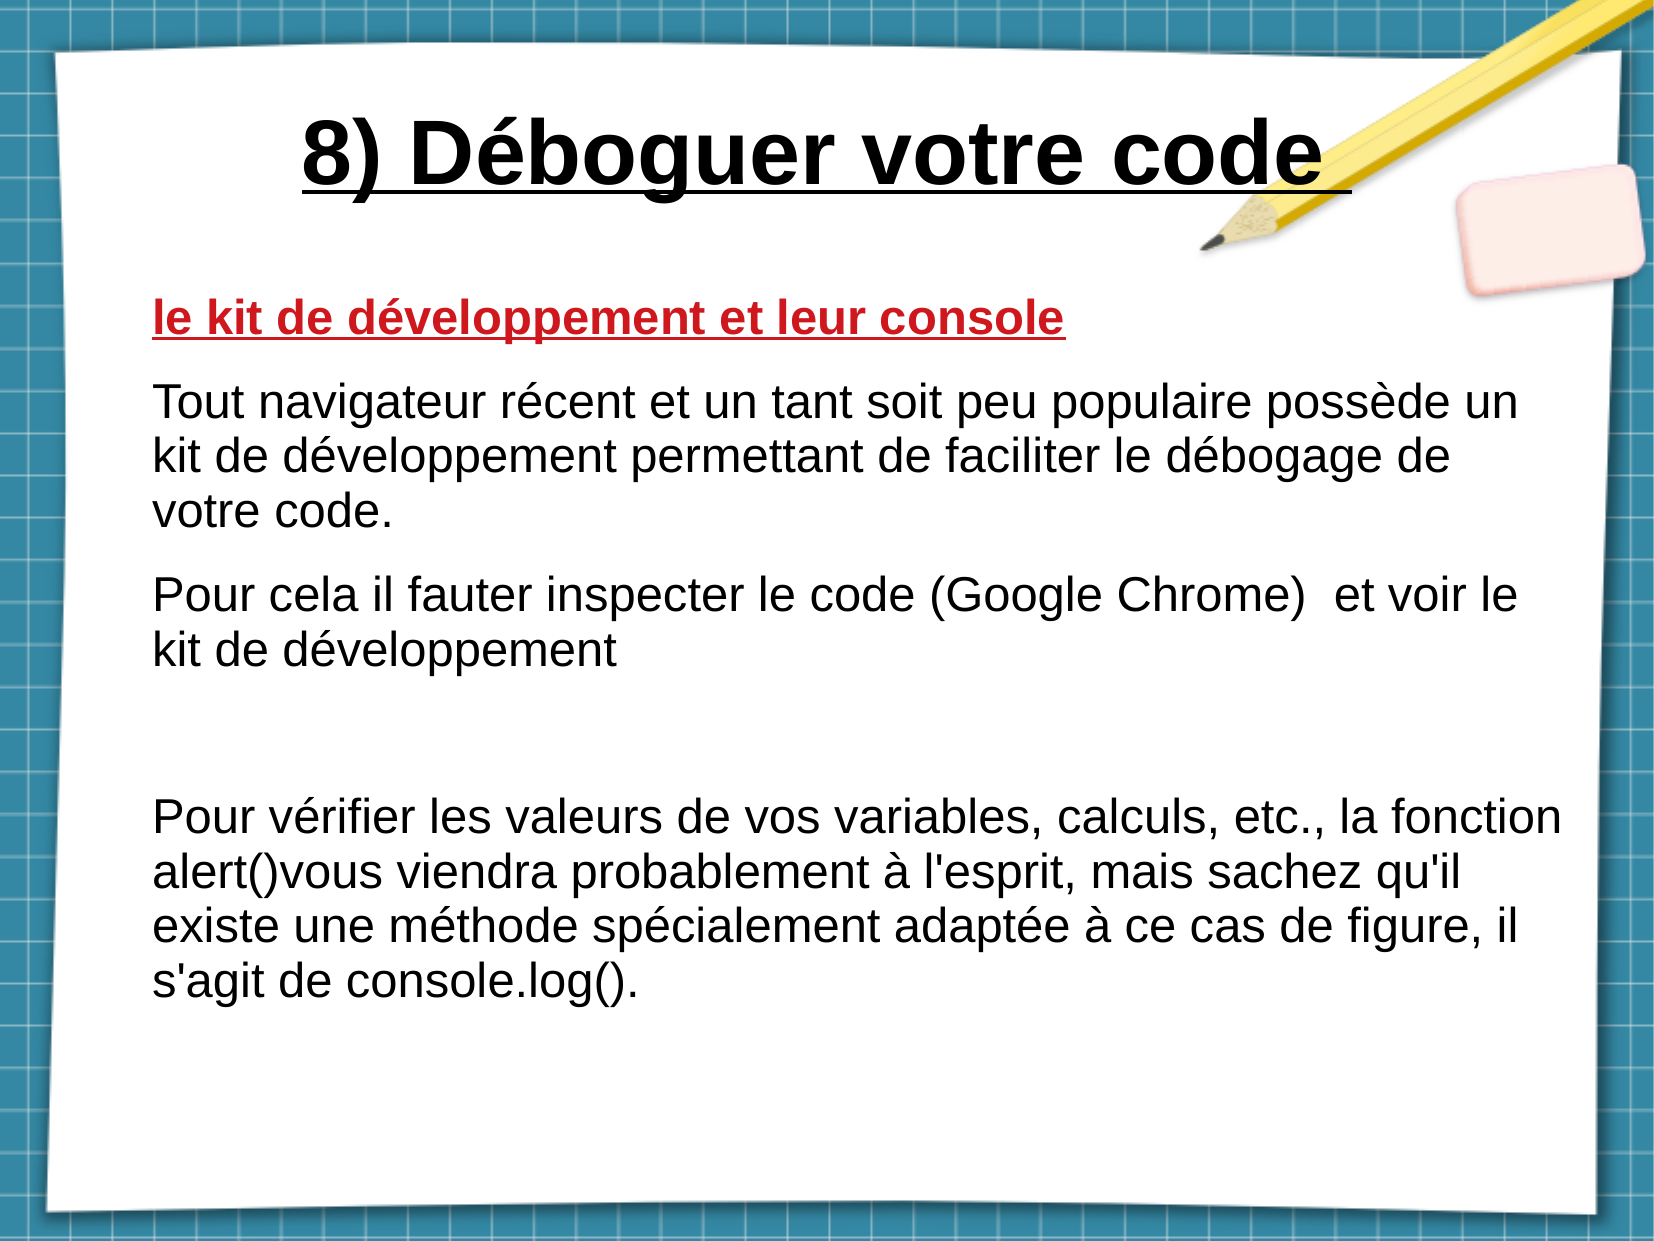

# 8) Déboguer votre code
le kit de développement et leur console
Tout navigateur récent et un tant soit peu populaire possède un kit de développement permettant de faciliter le débogage de votre code.
Pour cela il fauter inspecter le code (Google Chrome) et voir le kit de développement
Pour vérifier les valeurs de vos variables, calculs, etc., la fonction alert()vous viendra probablement à l'esprit, mais sachez qu'il existe une méthode spécialement adaptée à ce cas de figure, il s'agit de console.log().